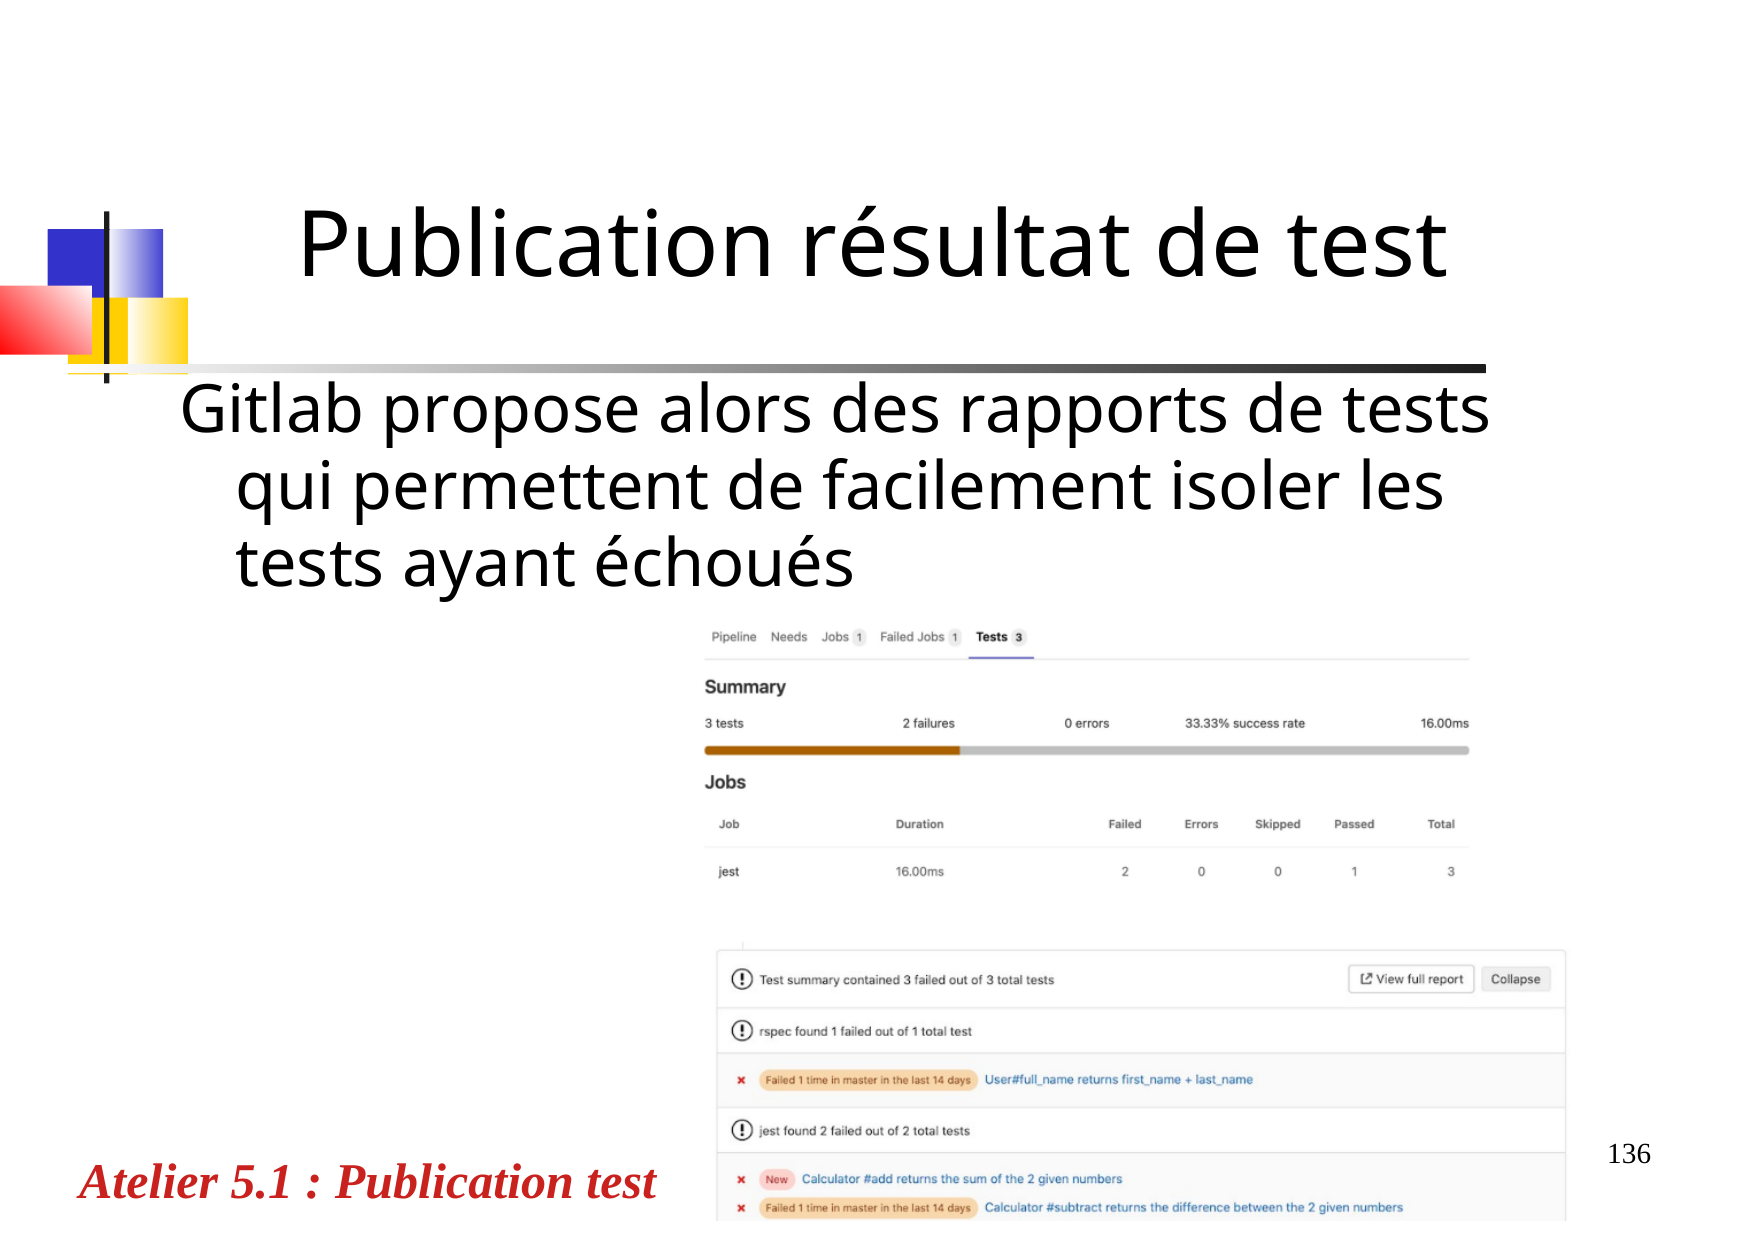

# Publication résultat de test
Gitlab propose alors des rapports de tests qui permettent de facilement isoler les tests ayant échoués
Atelier 5.1 : Publication test